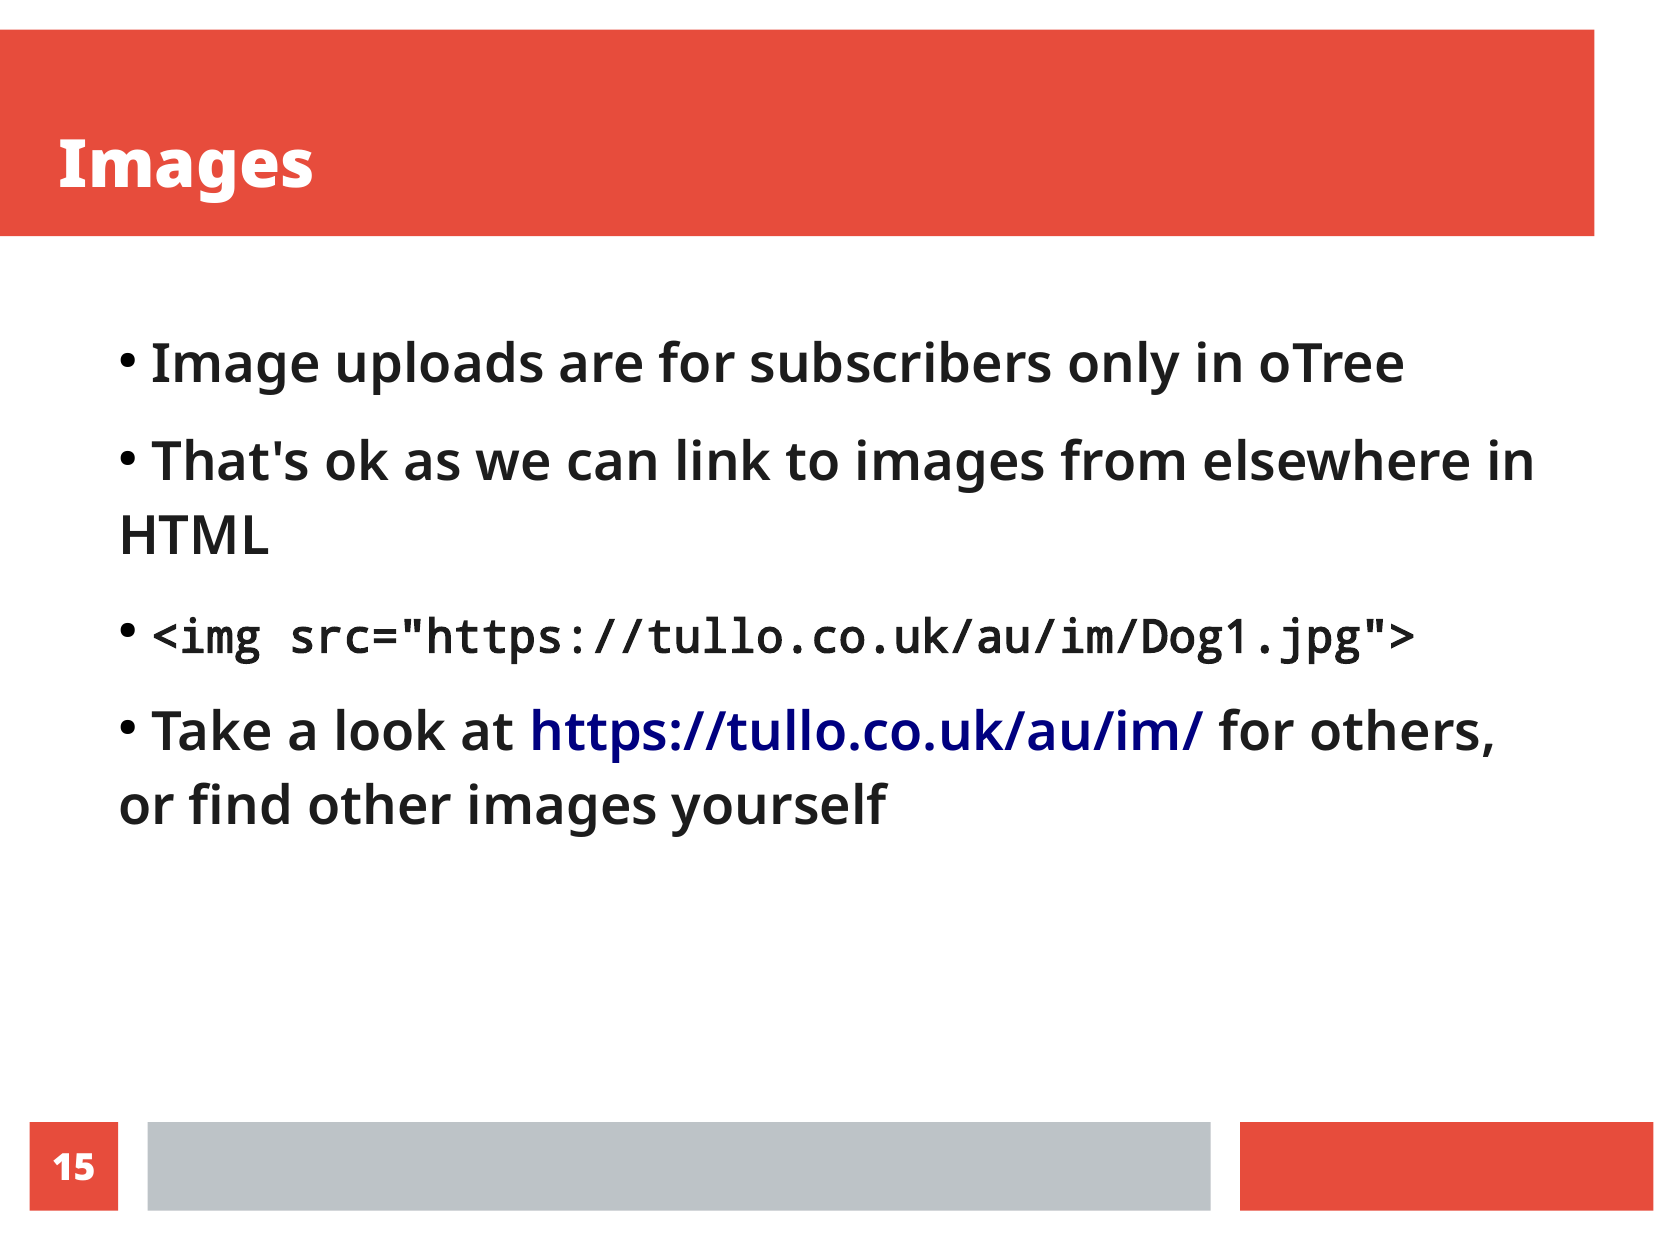

# Images
 Image uploads are for subscribers only in oTree
 That's ok as we can link to images from elsewhere in HTML
 <img src="https://tullo.co.uk/au/im/Dog1.jpg">
 Take a look at https://tullo.co.uk/au/im/ for others, or find other images yourself
15